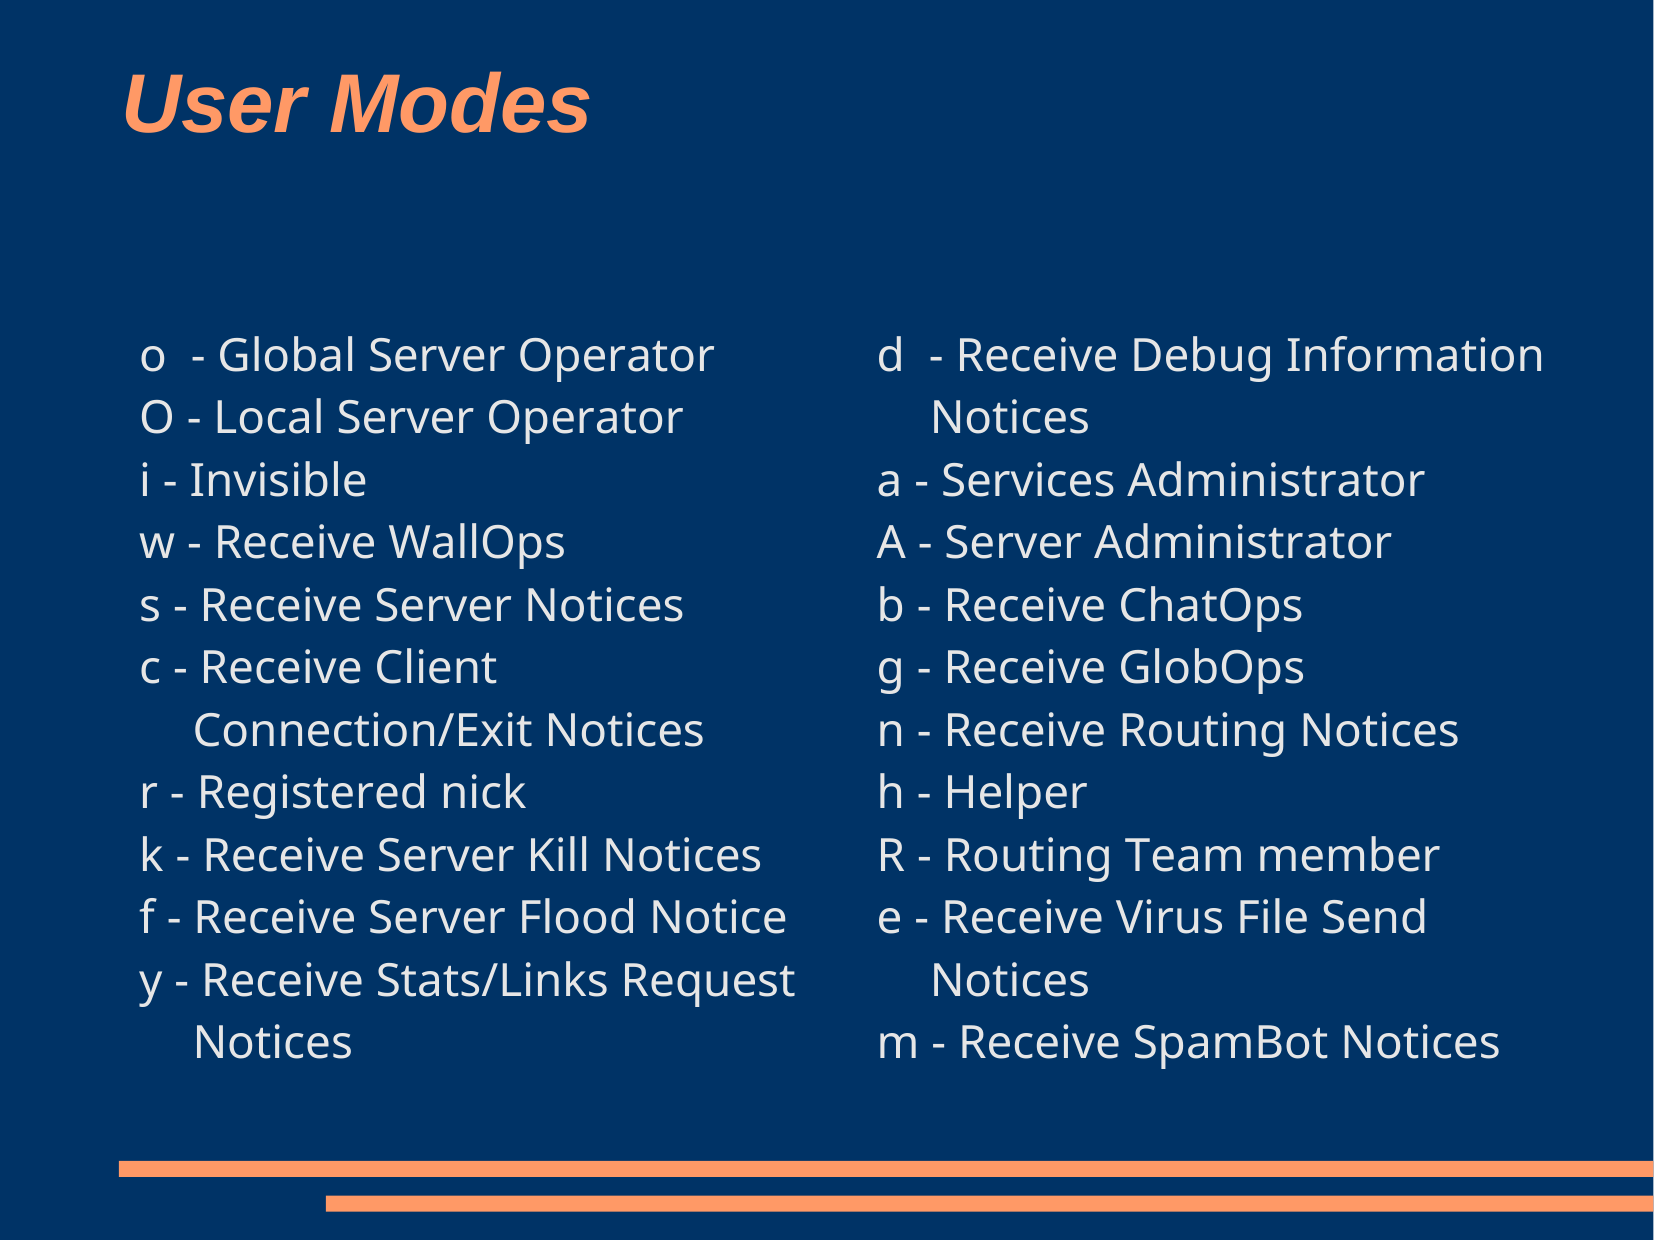

# User Modes
o - Global Server Operator
O - Local Server Operator
i - Invisible
w - Receive WallOps
s - Receive Server Notices
c - Receive Client Connection/Exit Notices
r - Registered nick
k - Receive Server Kill Notices
f - Receive Server Flood Notice
y - Receive Stats/Links Request Notices
d - Receive Debug Information Notices
a - Services Administrator
A - Server Administrator
b - Receive ChatOps
g - Receive GlobOps
n - Receive Routing Notices
h - Helper
R - Routing Team member
e - Receive Virus File Send Notices
m - Receive SpamBot Notices